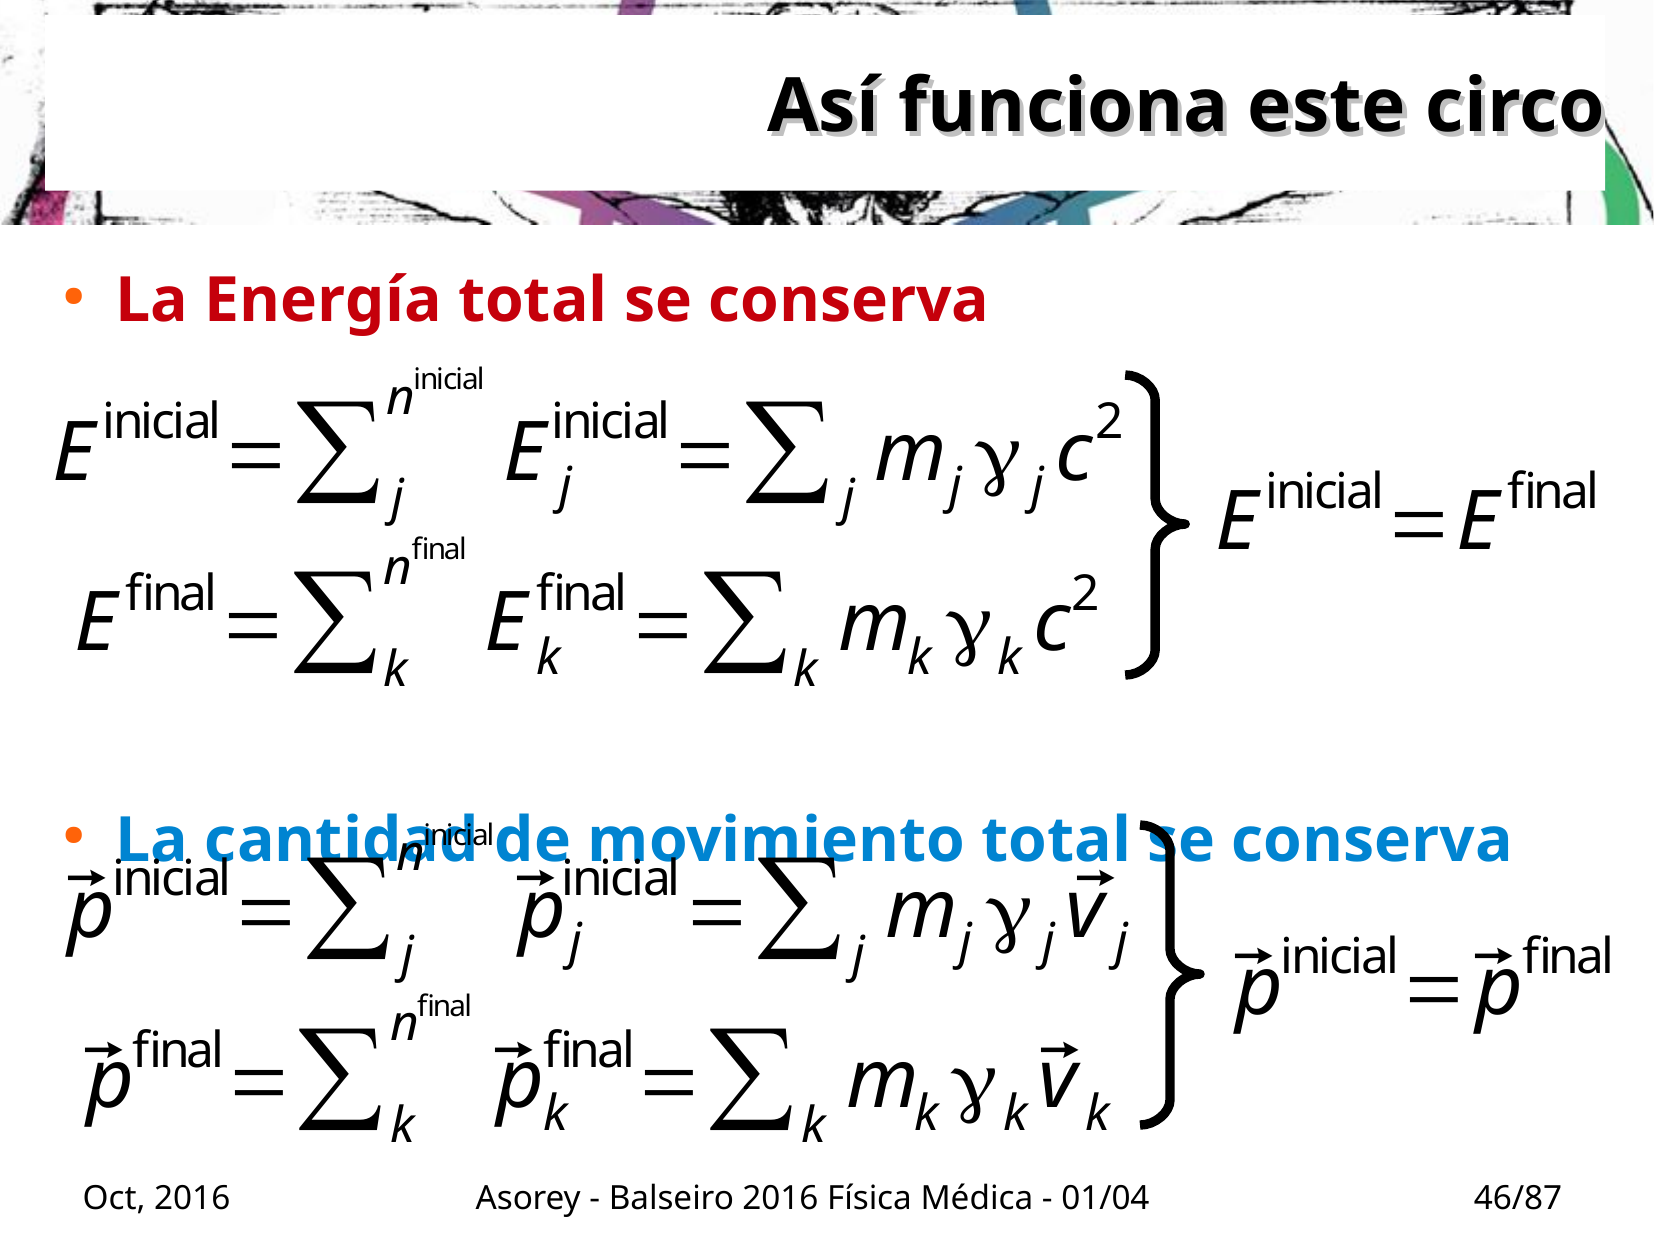

# Así funciona este circo
La Energía total se conserva
La cantidad de movimiento total se conserva
Oct, 2016
Asorey - Balseiro 2016 Física Médica - 01/04
46